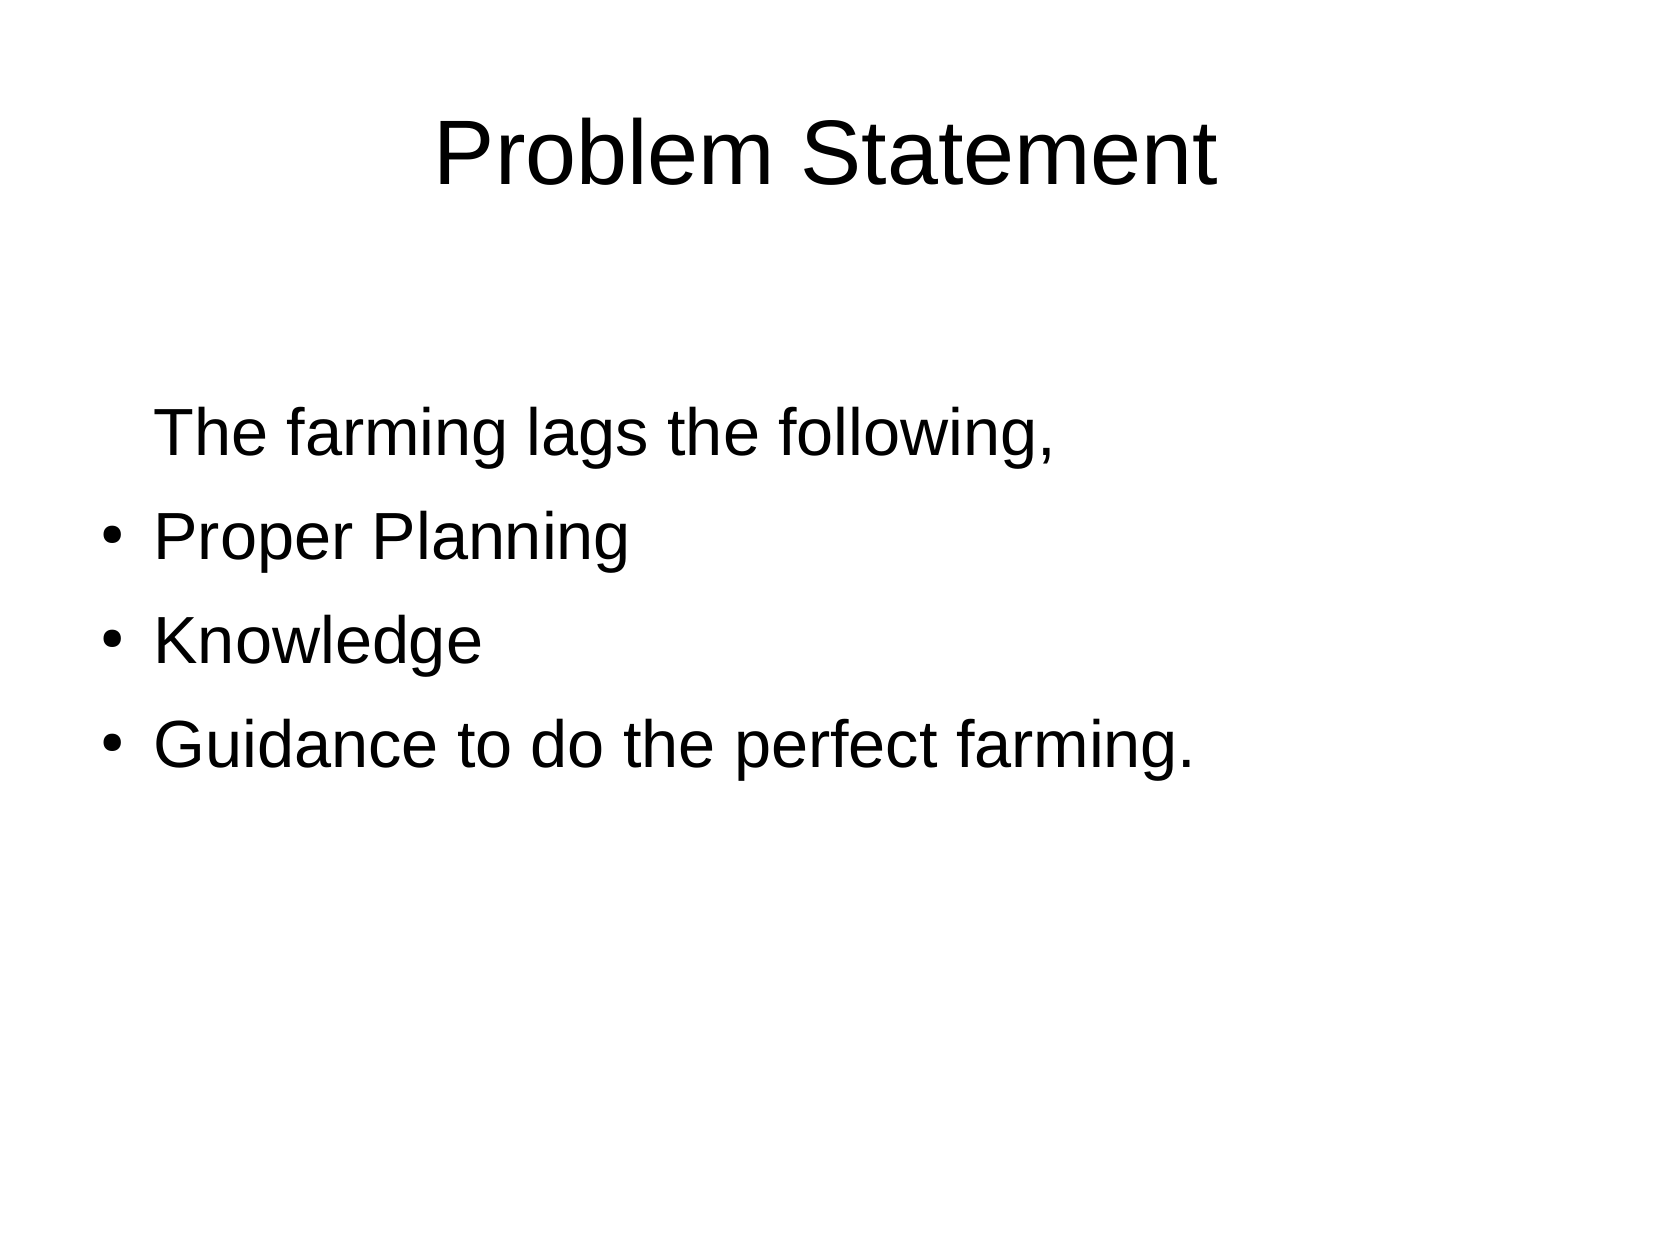

# Problem Statement
The farming lags the following,
Proper Planning
Knowledge
Guidance to do the perfect farming.